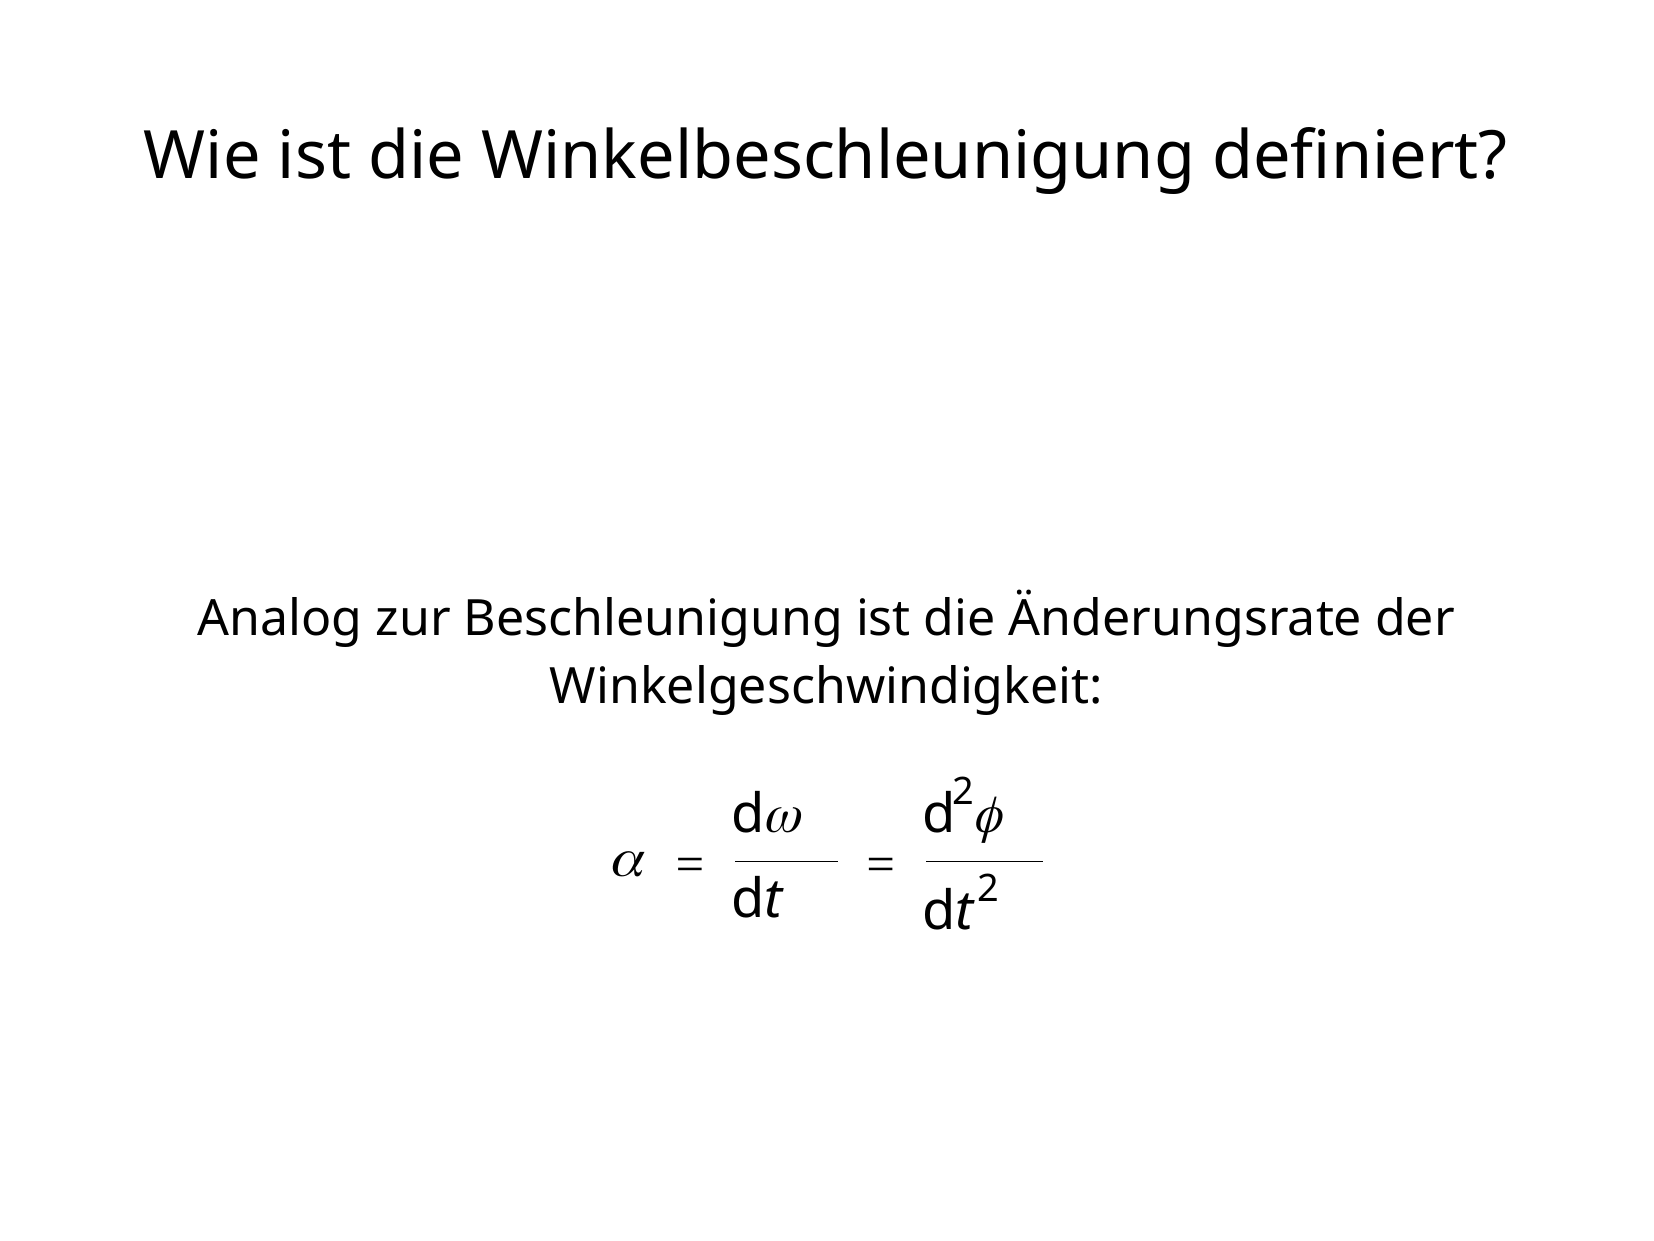

# Wie ist die Winkelbeschleunigung definiert?
Analog zur Beschleunigung ist die Änderungsrate der Winkelgeschwindigkeit: